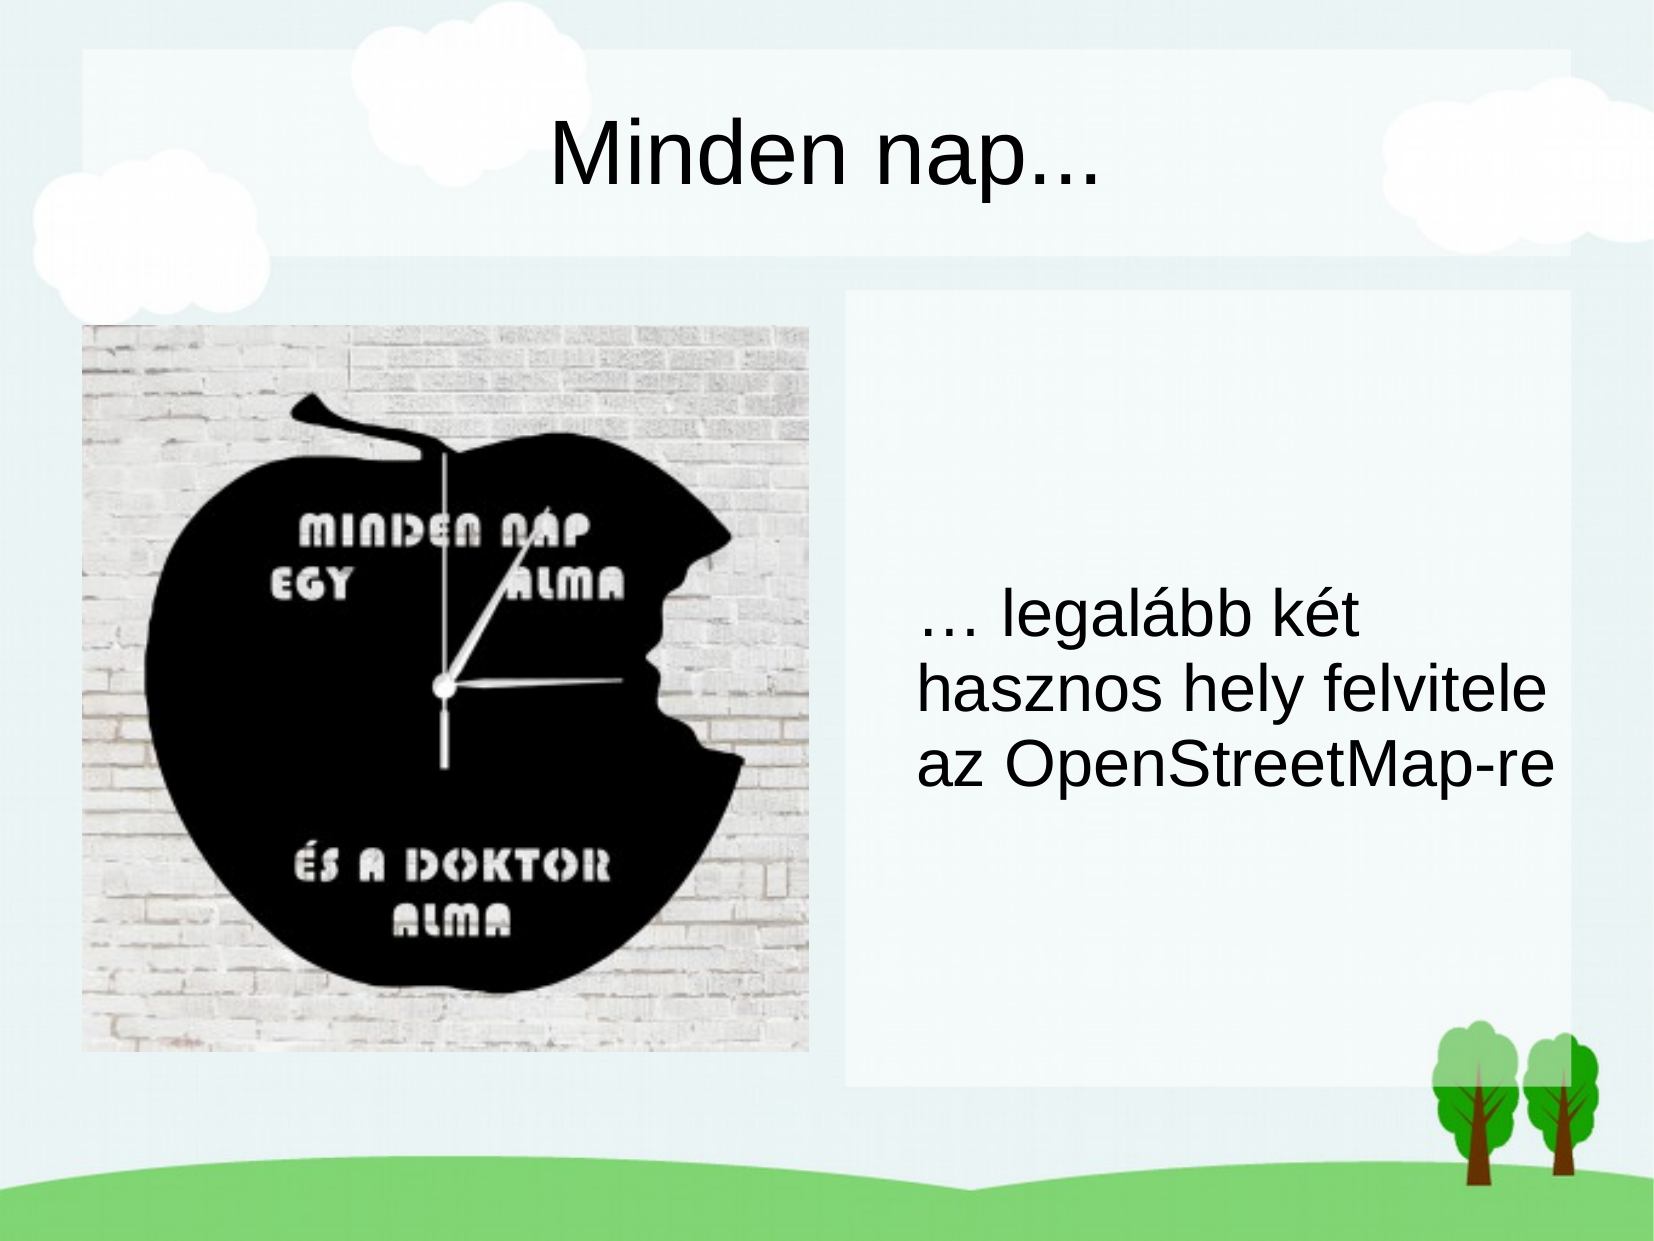

# Minden nap...
… legalább két hasznos hely felvitele az OpenStreetMap-re